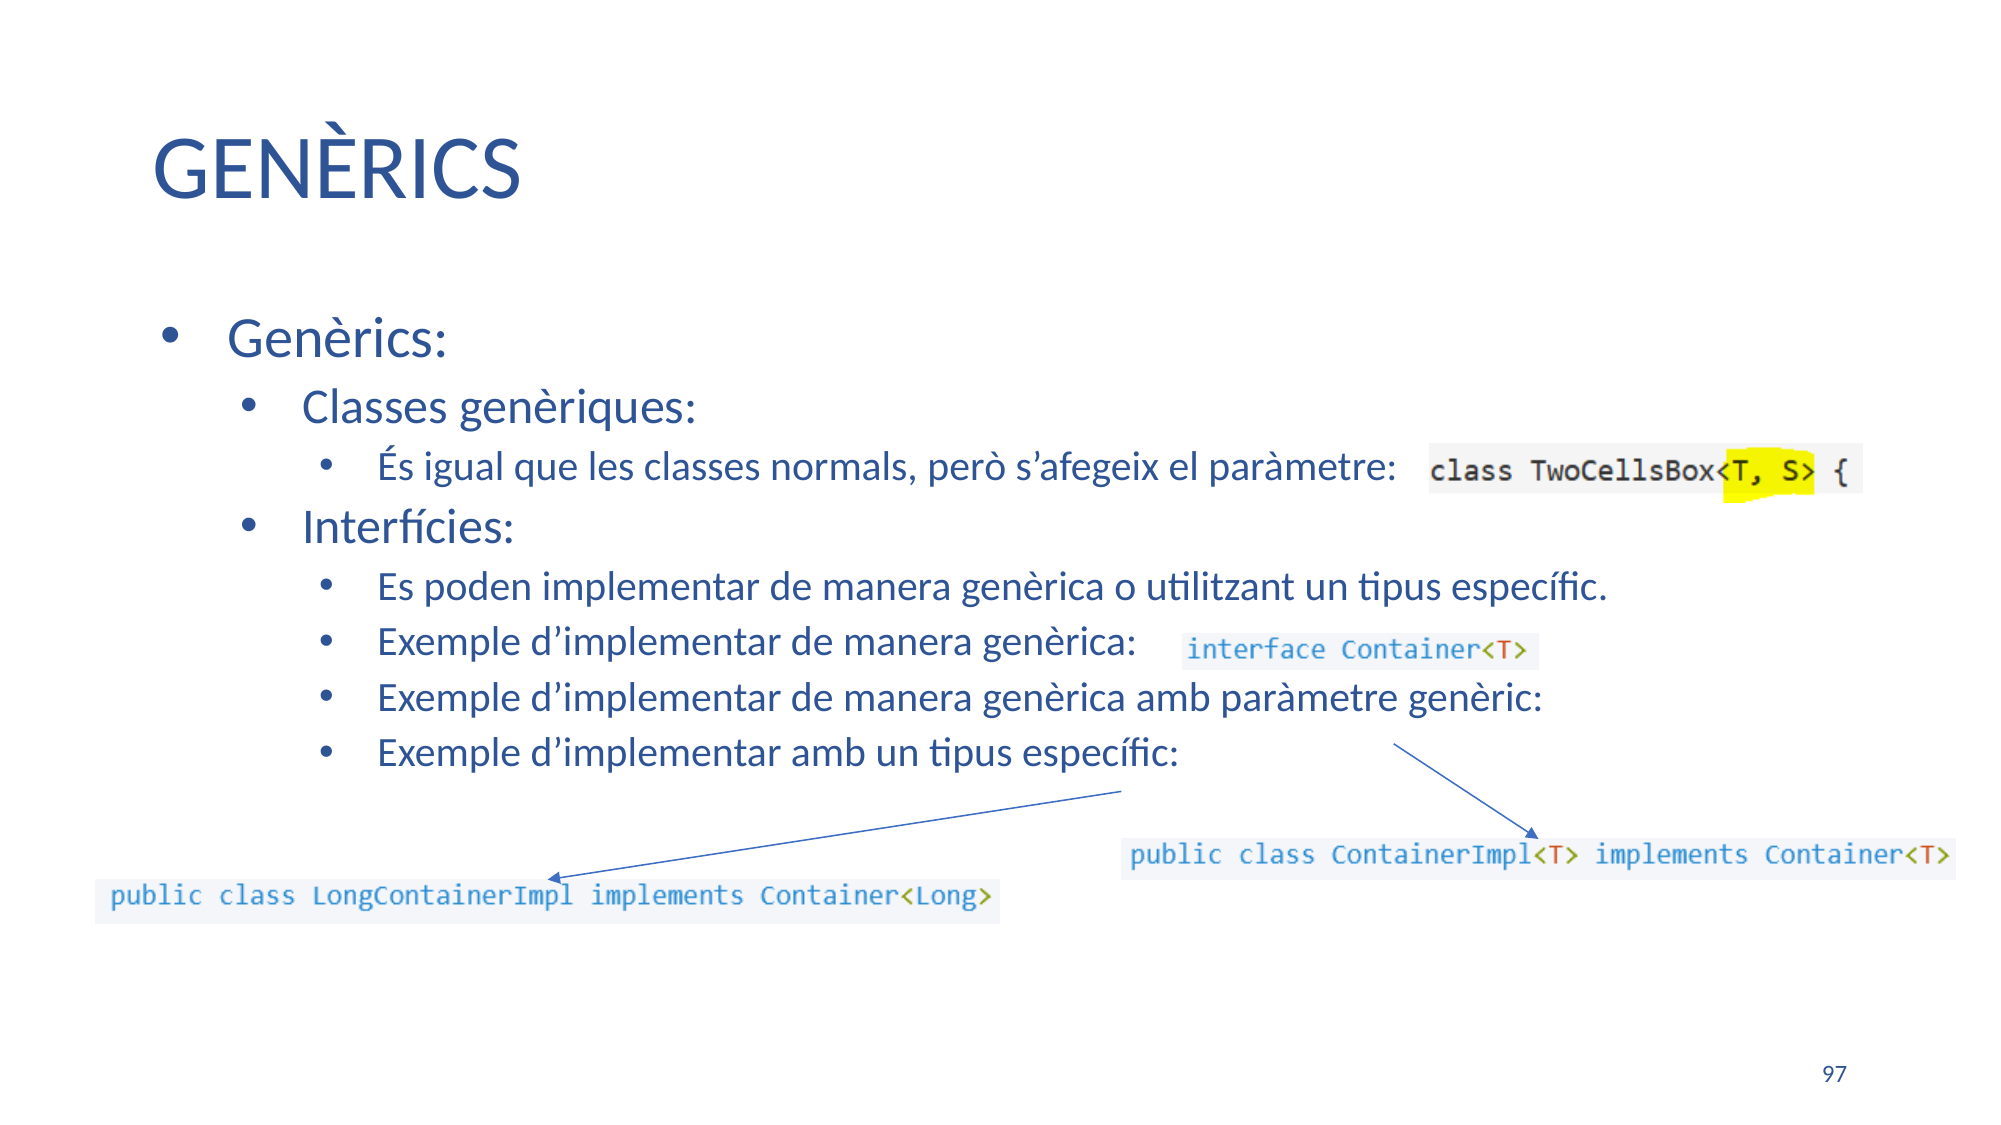

# GENÈRICS
Genèrics:
Classes genèriques:
És igual que les classes normals, però s’afegeix el paràmetre:
Interfícies:
Es poden implementar de manera genèrica o utilitzant un tipus específic.
Exemple d’implementar de manera genèrica:
Exemple d’implementar de manera genèrica amb paràmetre genèric:
Exemple d’implementar amb un tipus específic: